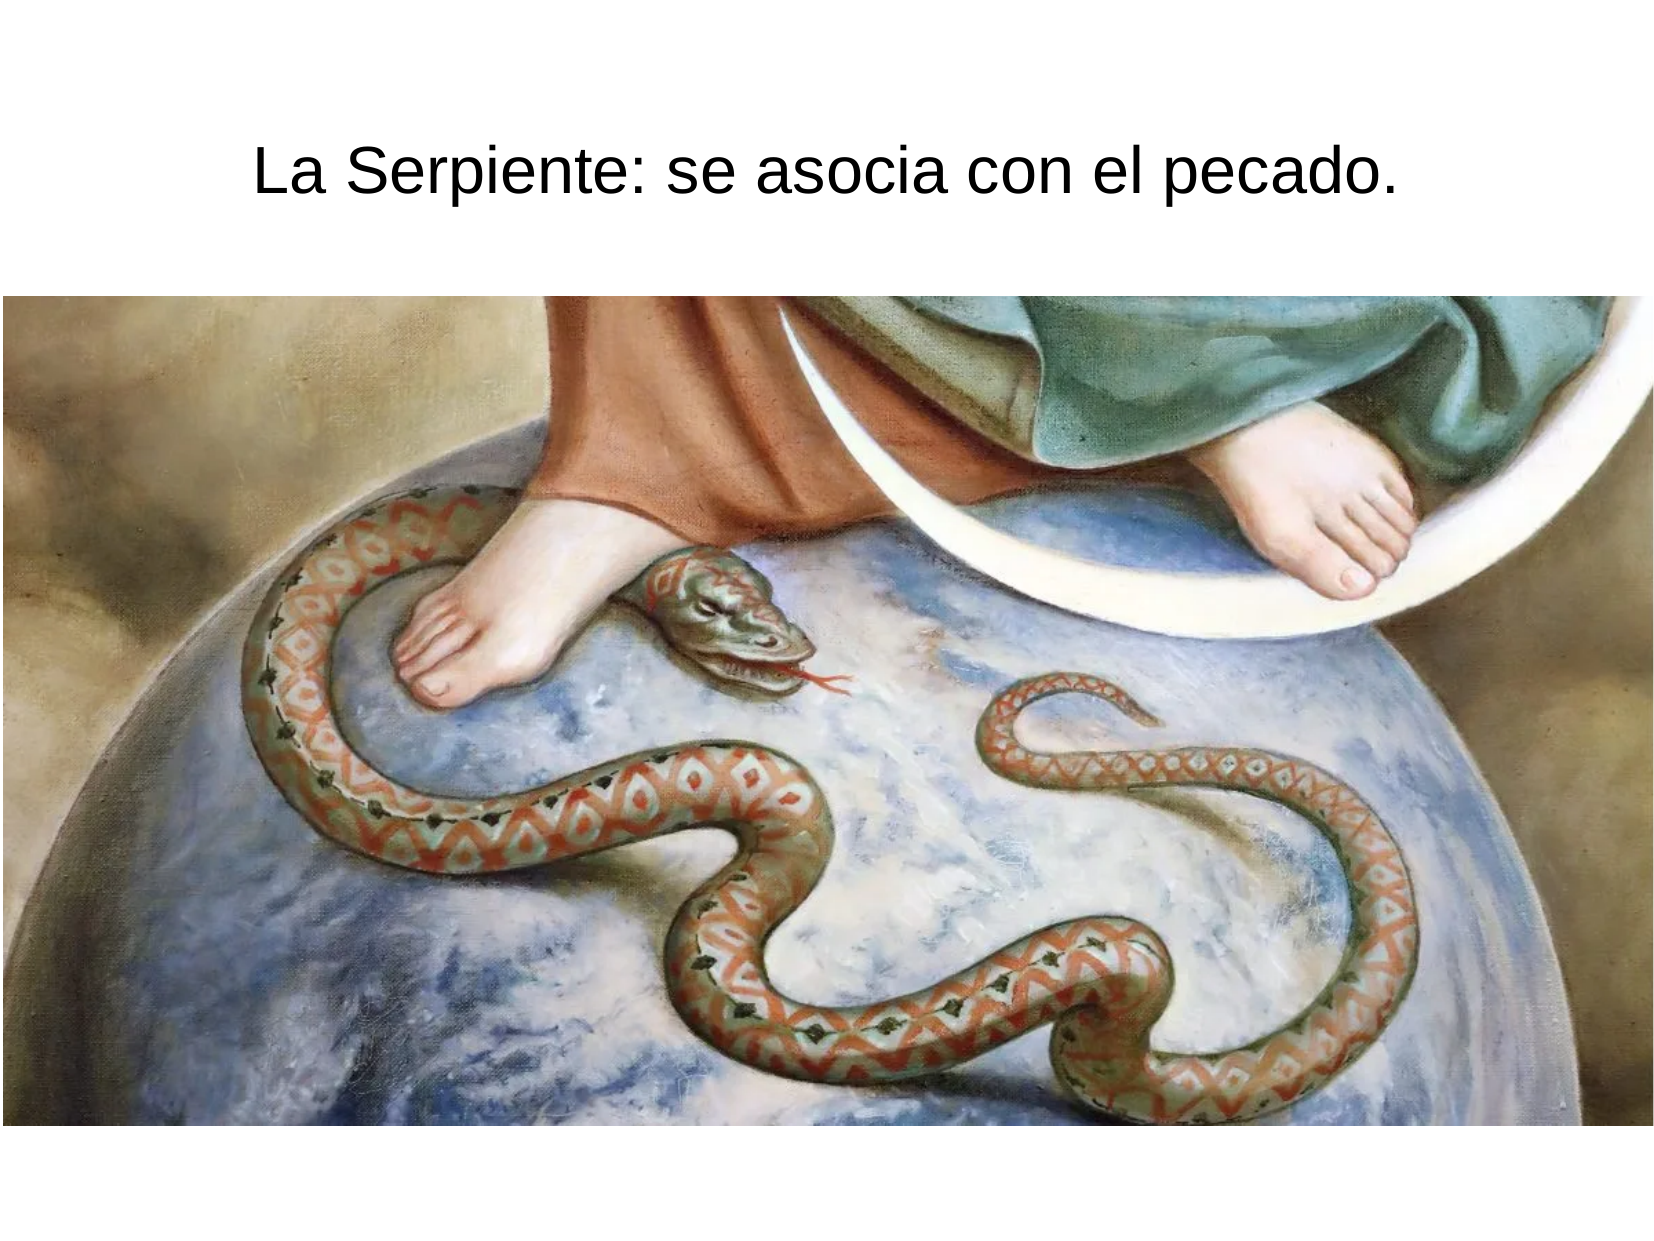

# La Serpiente: se asocia con el pecado.